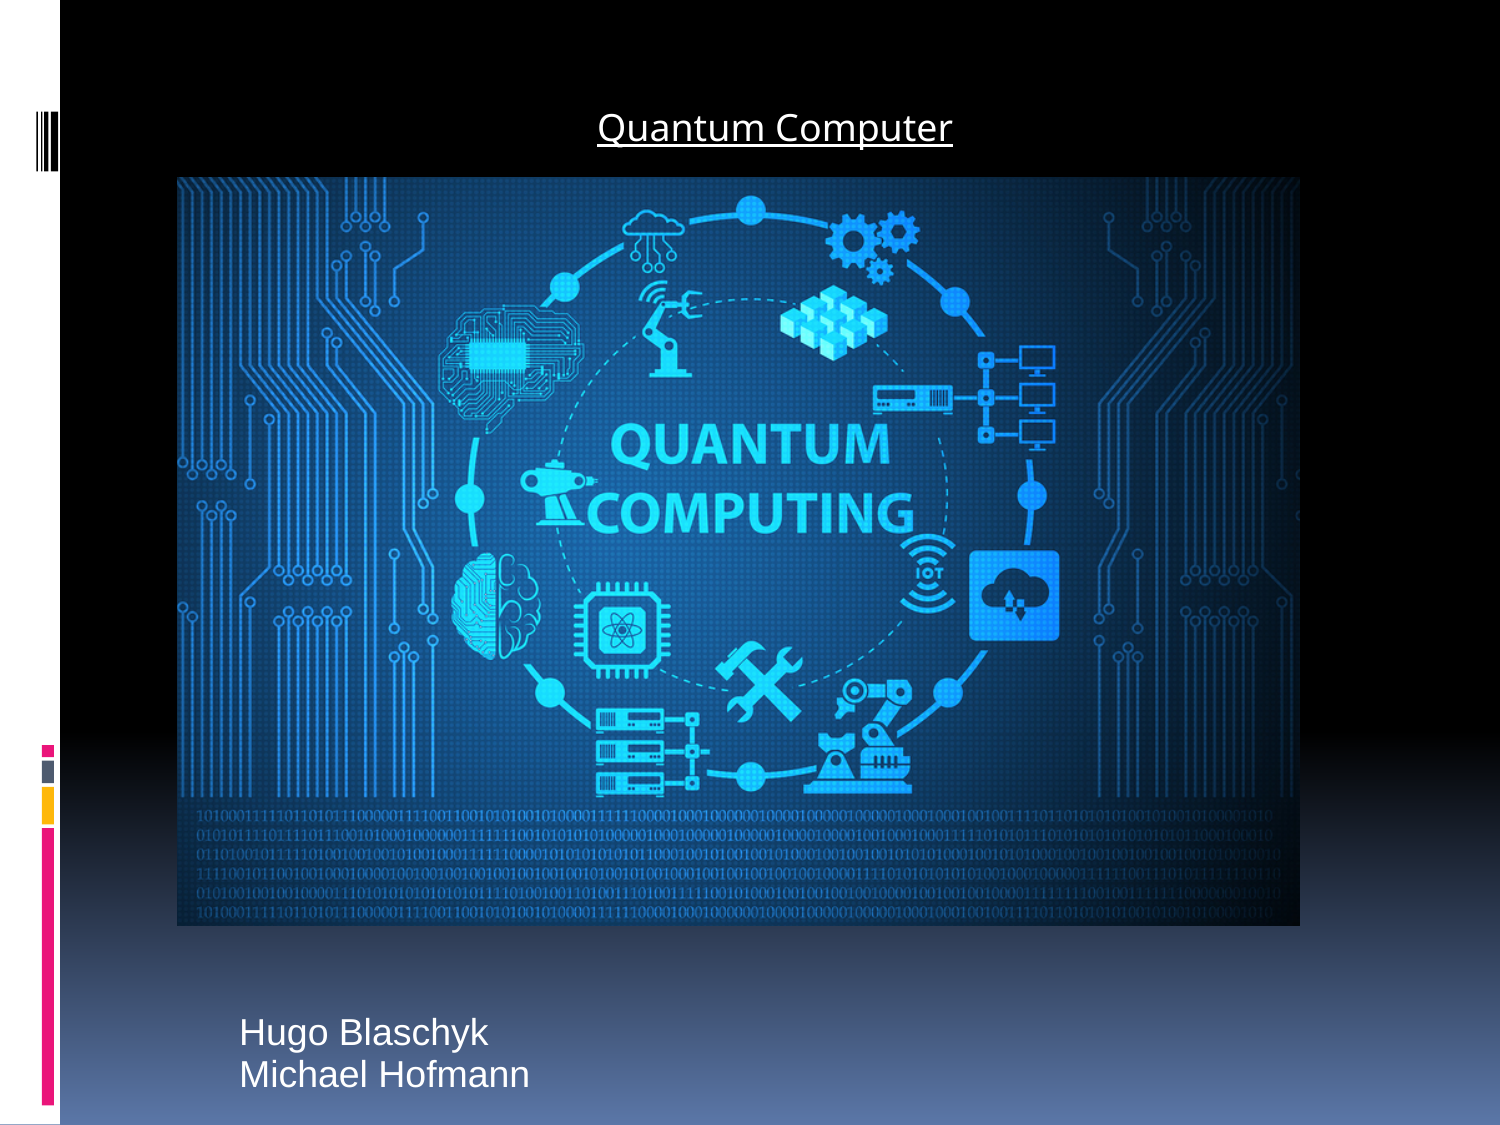

# Quantum Computer
Hugo Blaschyk
Michael Hofmann